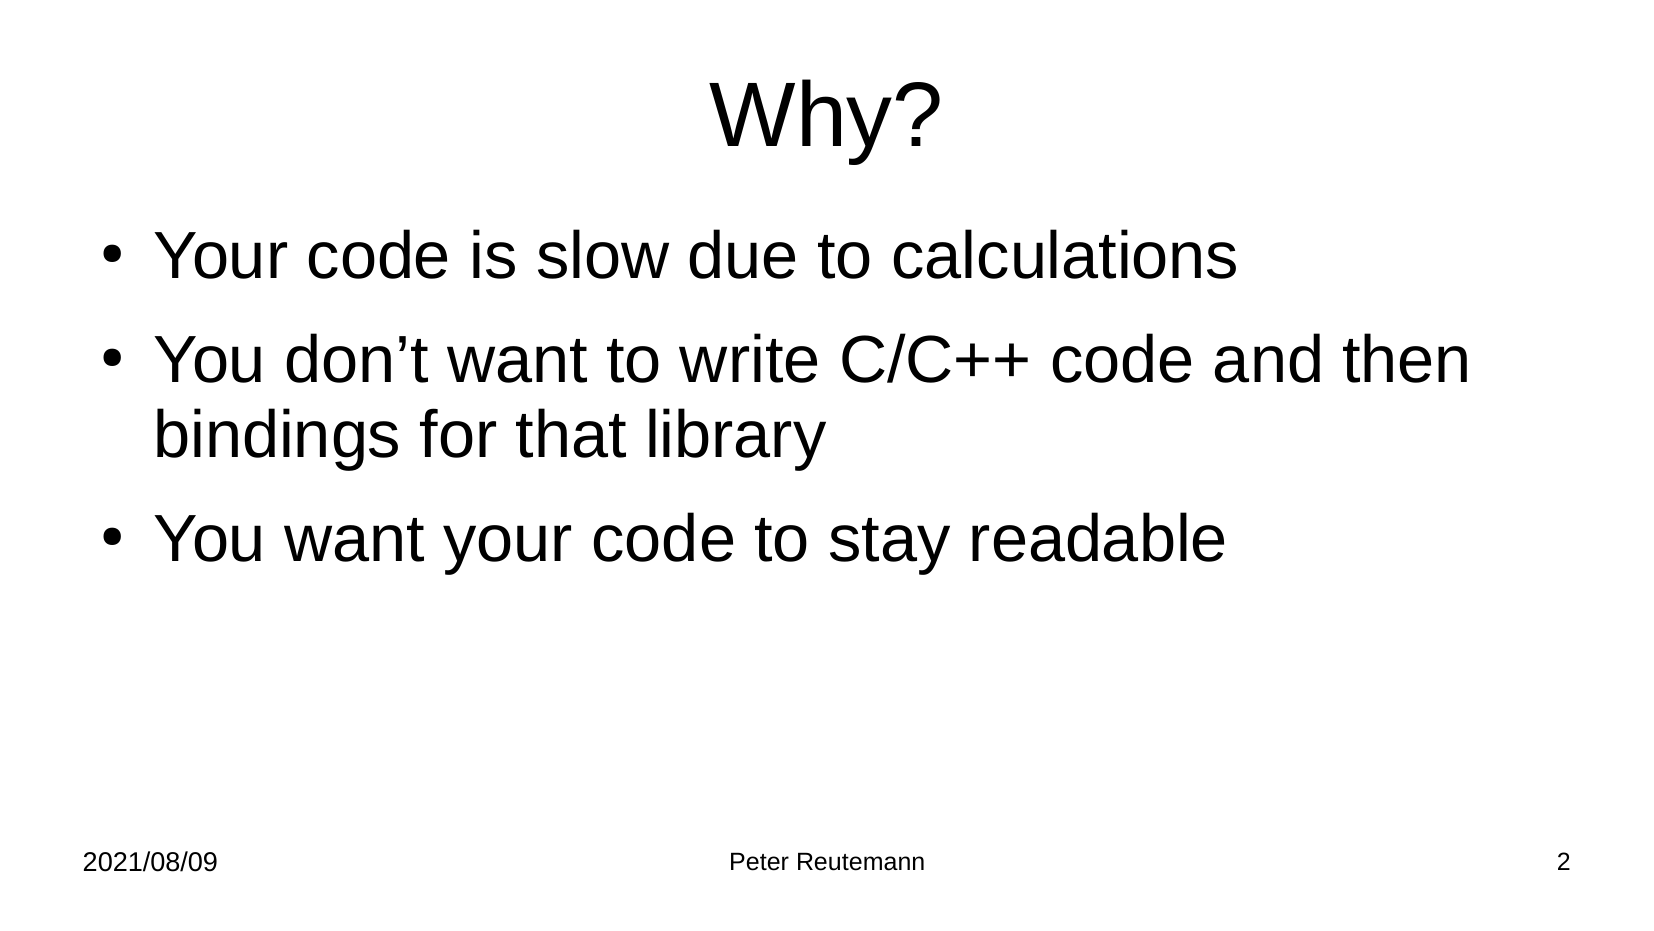

# Why?
Your code is slow due to calculations
You don’t want to write C/C++ code and then bindings for that library
You want your code to stay readable
2021/08/09
Peter Reutemann
2